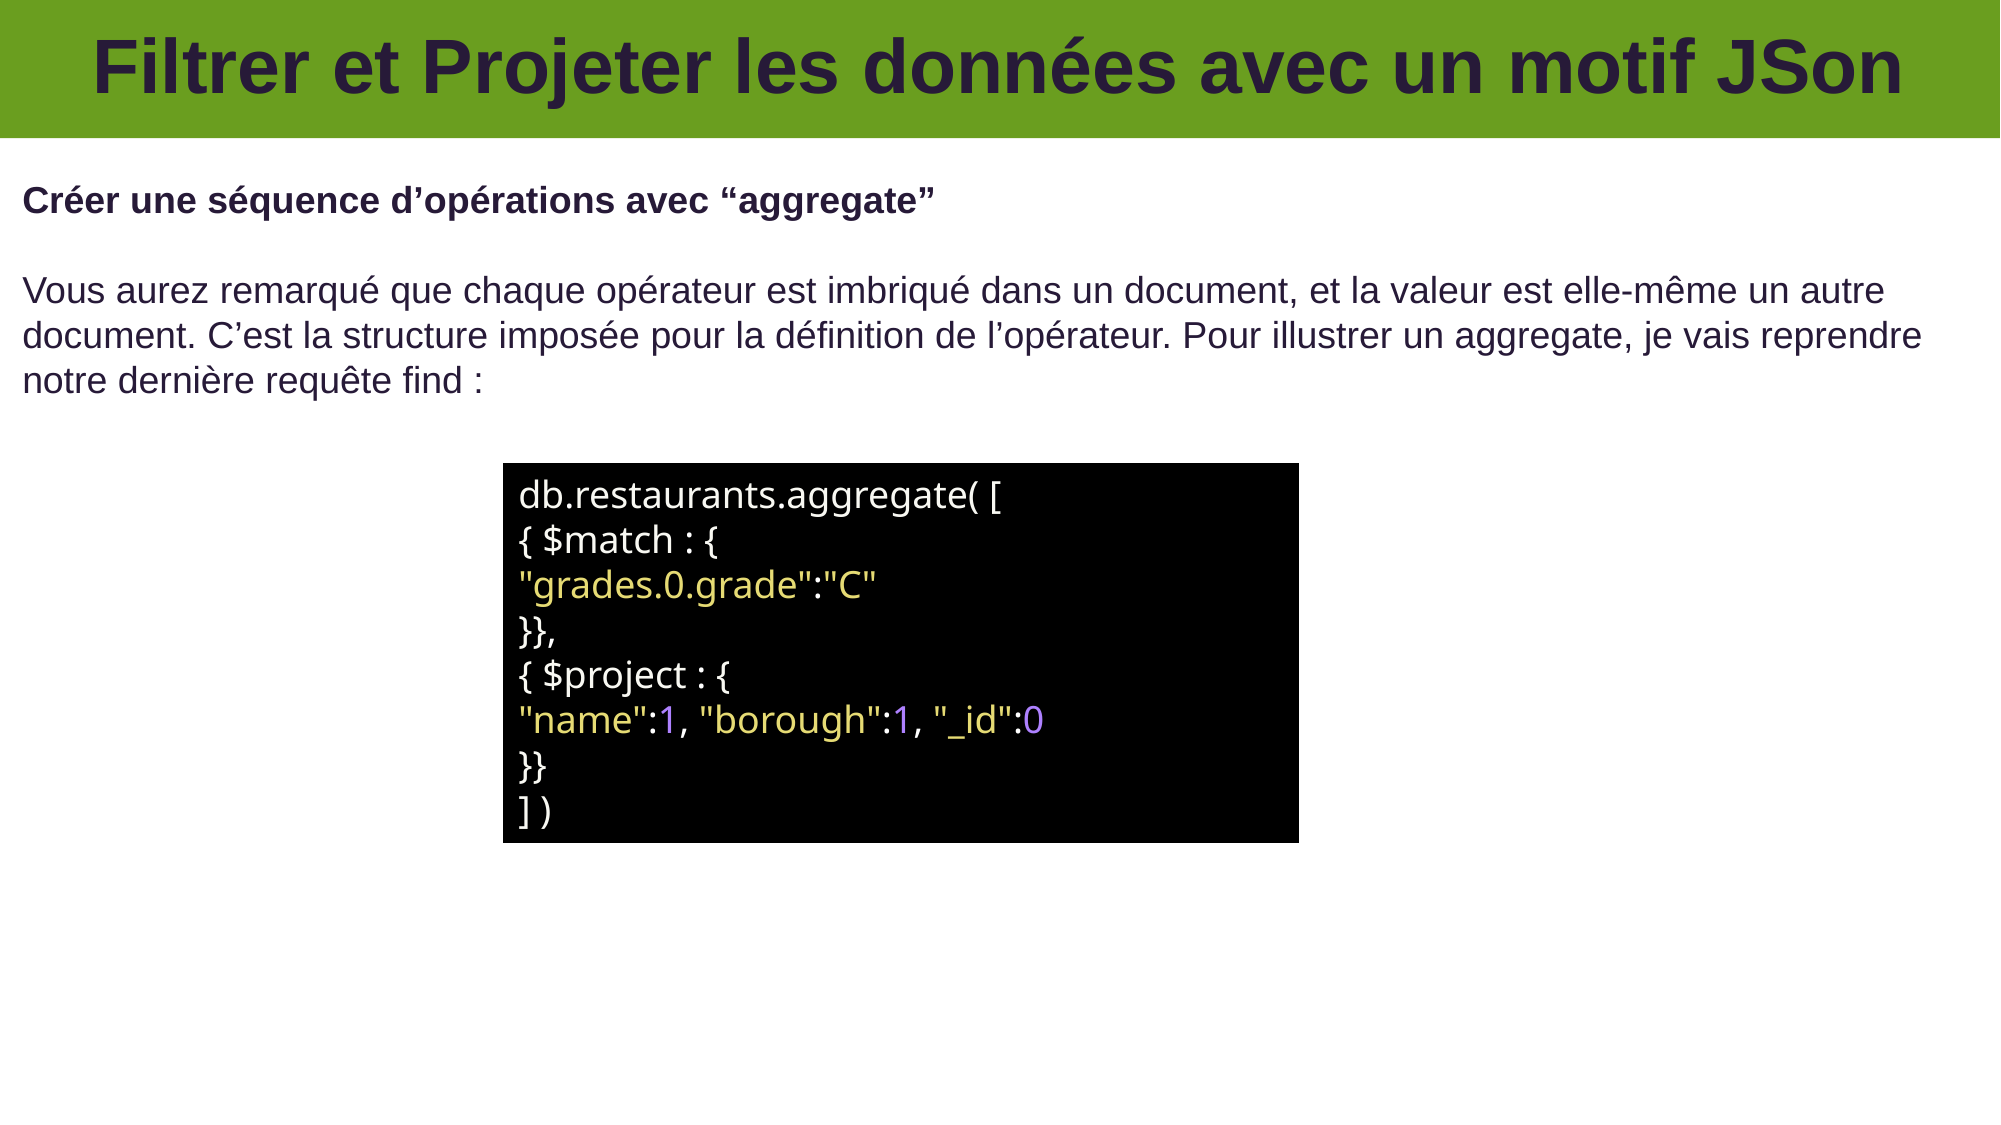

Filtrer et Projeter les données avec un motif JSon
Créer une séquence d’opérations avec “aggregate”
Vous aurez remarqué que chaque opérateur est imbriqué dans un document, et la valeur est elle-même un autre document. C’est la structure imposée pour la définition de l’opérateur. Pour illustrer un aggregate, je vais reprendre notre dernière requête find :
db.restaurants.aggregate( [
{ $match : {
"grades.0.grade":"C"
}},
{ $project : {
"name":1, "borough":1, "_id":0
}}
] )